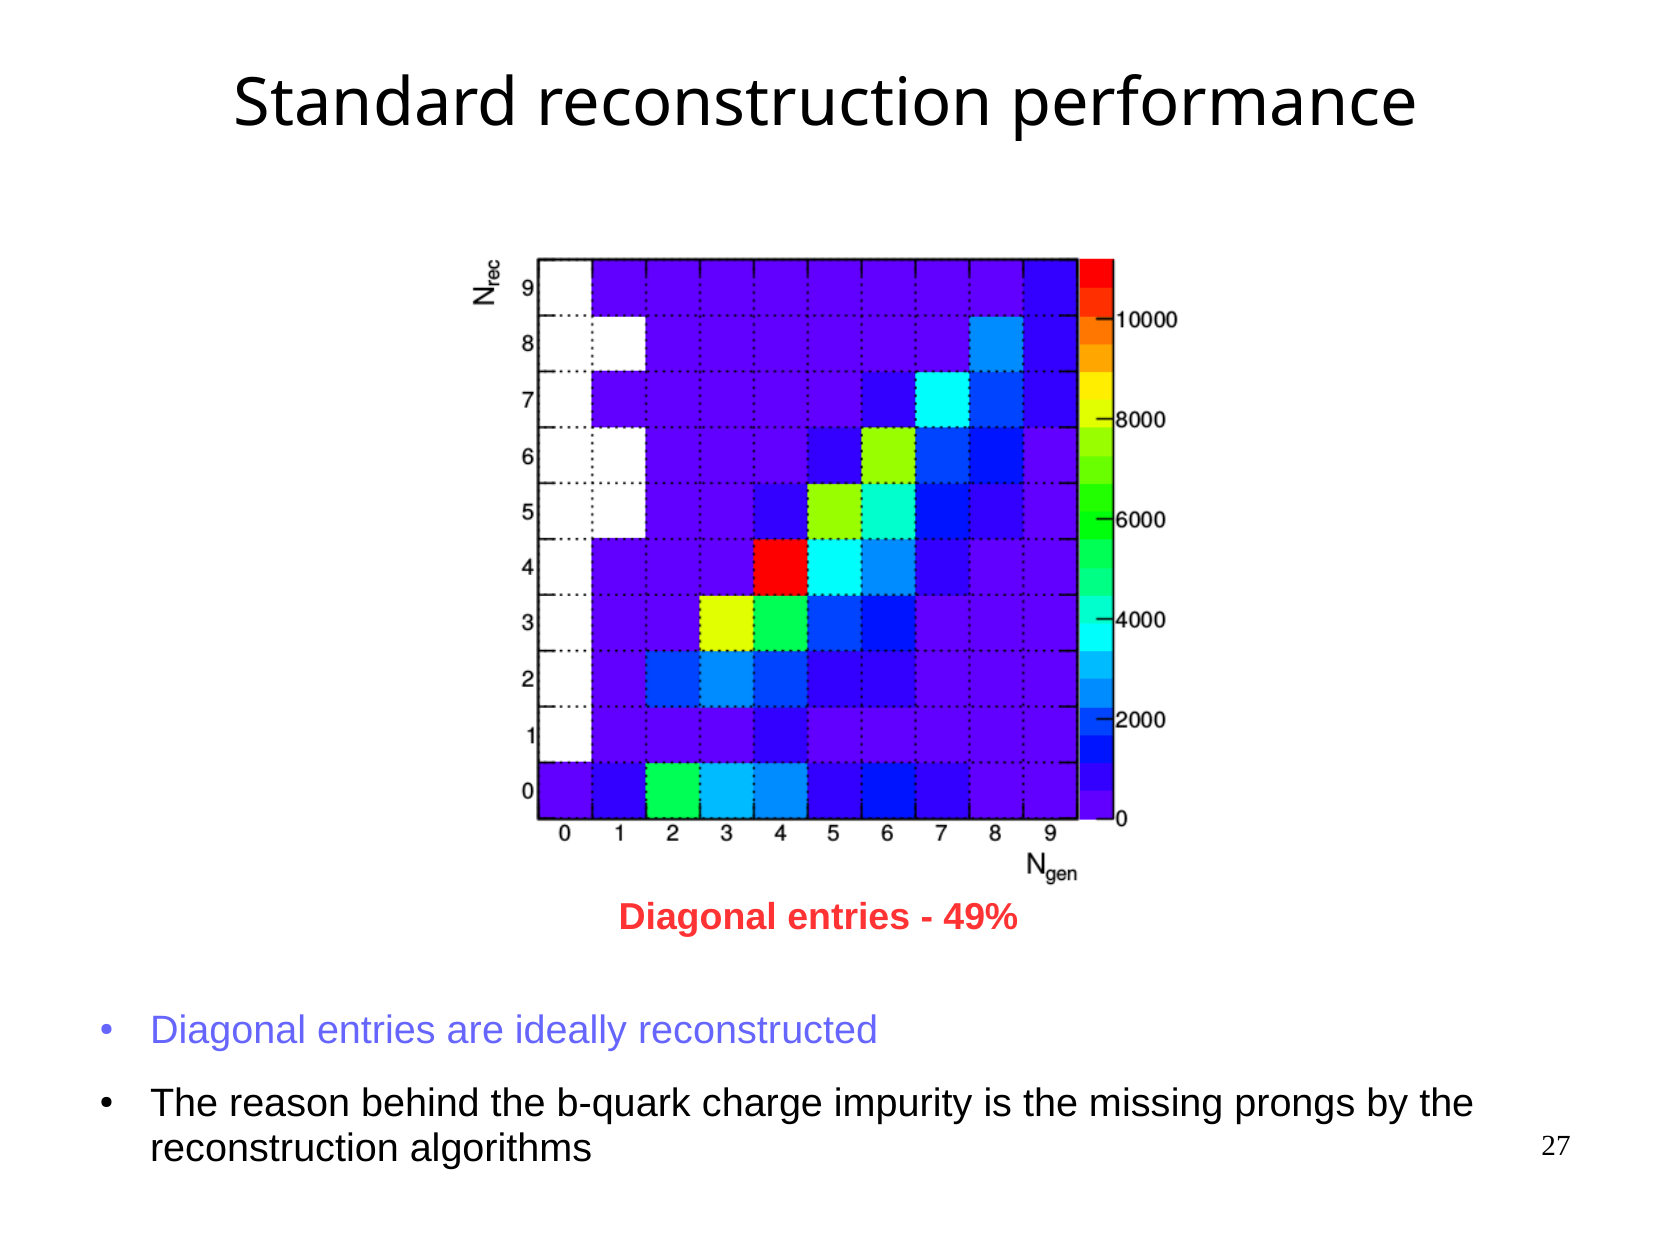

# Standard reconstruction performance
Diagonal entries - 49%
Diagonal entries are ideally reconstructed
The reason behind the b-quark charge impurity is the missing prongs by the reconstruction algorithms
27